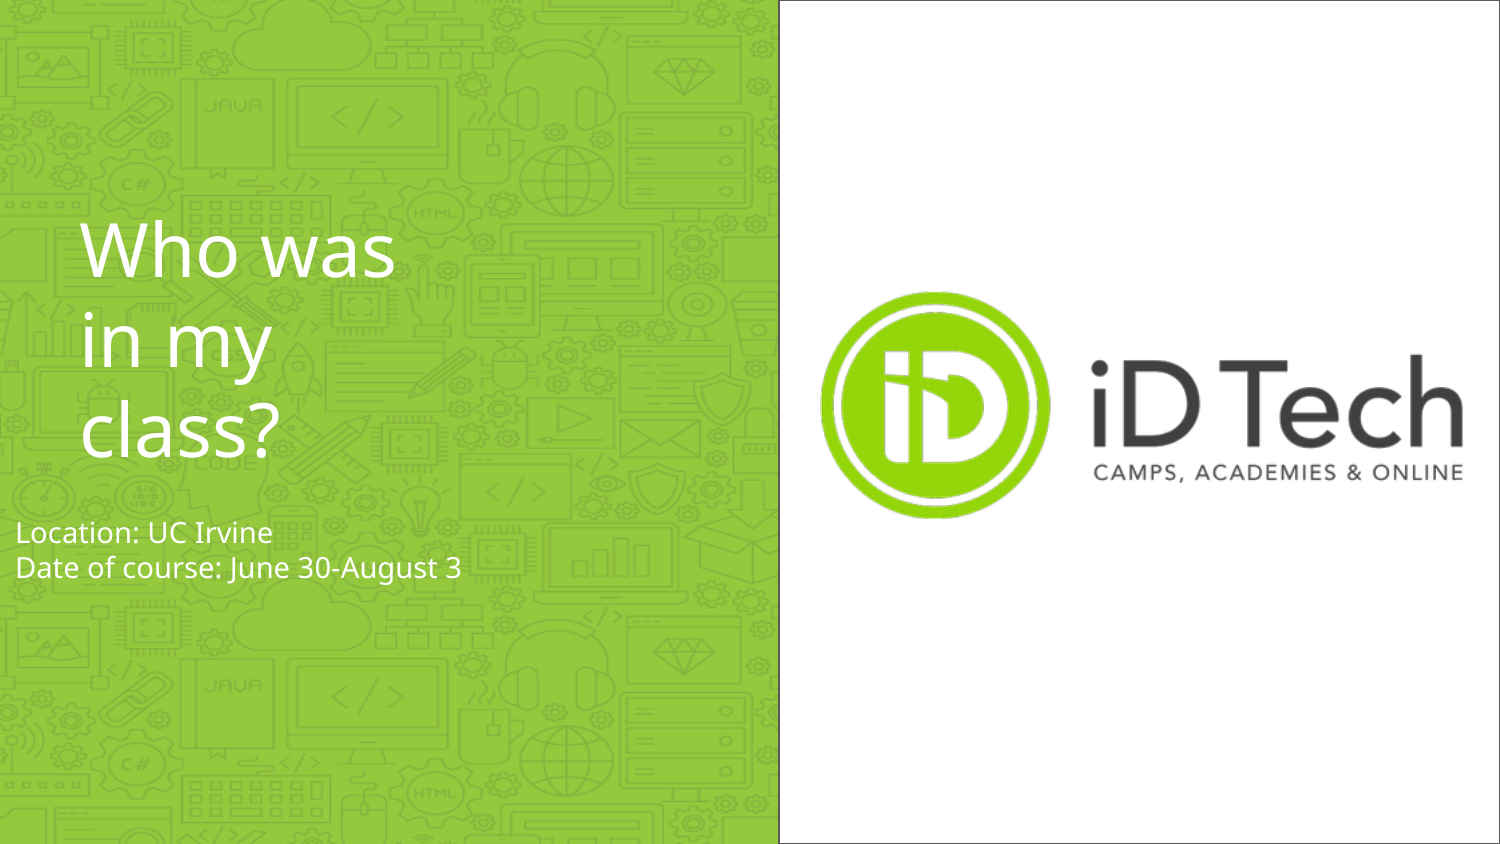

Who was
in my
class?
Location: UC Irvine
Date of course: June 30-August 3